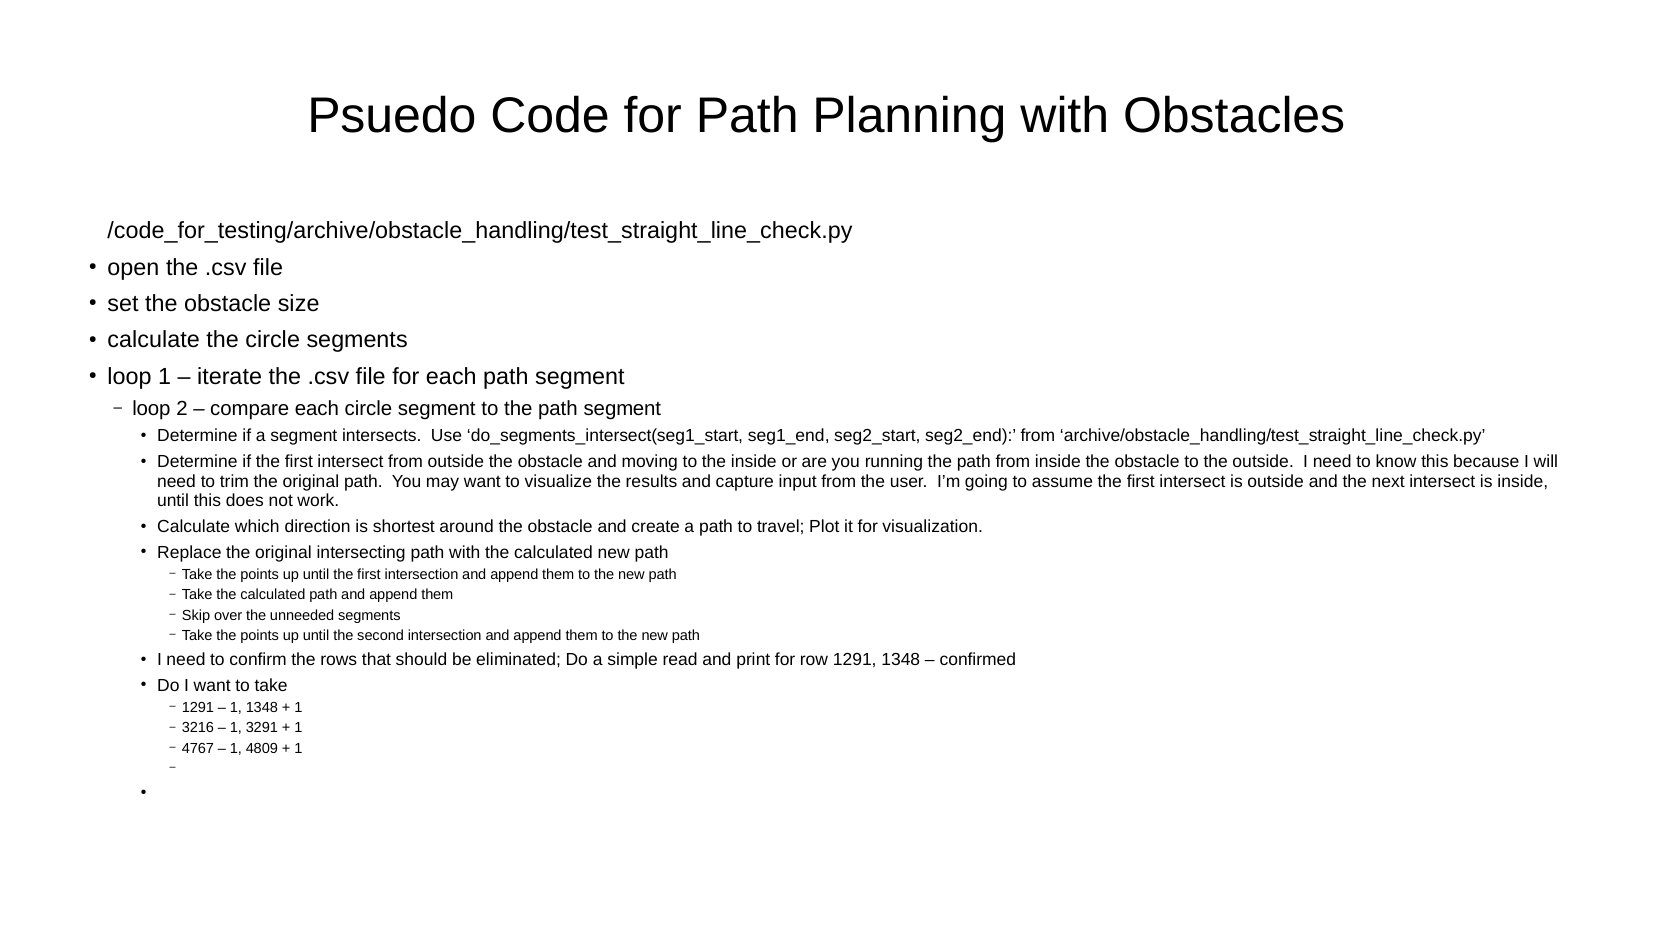

# Psuedo Code for Path Planning with Obstacles
/code_for_testing/archive/obstacle_handling/test_straight_line_check.py
open the .csv file
set the obstacle size
calculate the circle segments
loop 1 – iterate the .csv file for each path segment
loop 2 – compare each circle segment to the path segment
Determine if a segment intersects. Use ‘do_segments_intersect(seg1_start, seg1_end, seg2_start, seg2_end):’ from ‘archive/obstacle_handling/test_straight_line_check.py’
Determine if the first intersect from outside the obstacle and moving to the inside or are you running the path from inside the obstacle to the outside. I need to know this because I will need to trim the original path. You may want to visualize the results and capture input from the user. I’m going to assume the first intersect is outside and the next intersect is inside, until this does not work.
Calculate which direction is shortest around the obstacle and create a path to travel; Plot it for visualization.
Replace the original intersecting path with the calculated new path
Take the points up until the first intersection and append them to the new path
Take the calculated path and append them
Skip over the unneeded segments
Take the points up until the second intersection and append them to the new path
I need to confirm the rows that should be eliminated; Do a simple read and print for row 1291, 1348 – confirmed
Do I want to take
1291 – 1, 1348 + 1
3216 – 1, 3291 + 1
4767 – 1, 4809 + 1